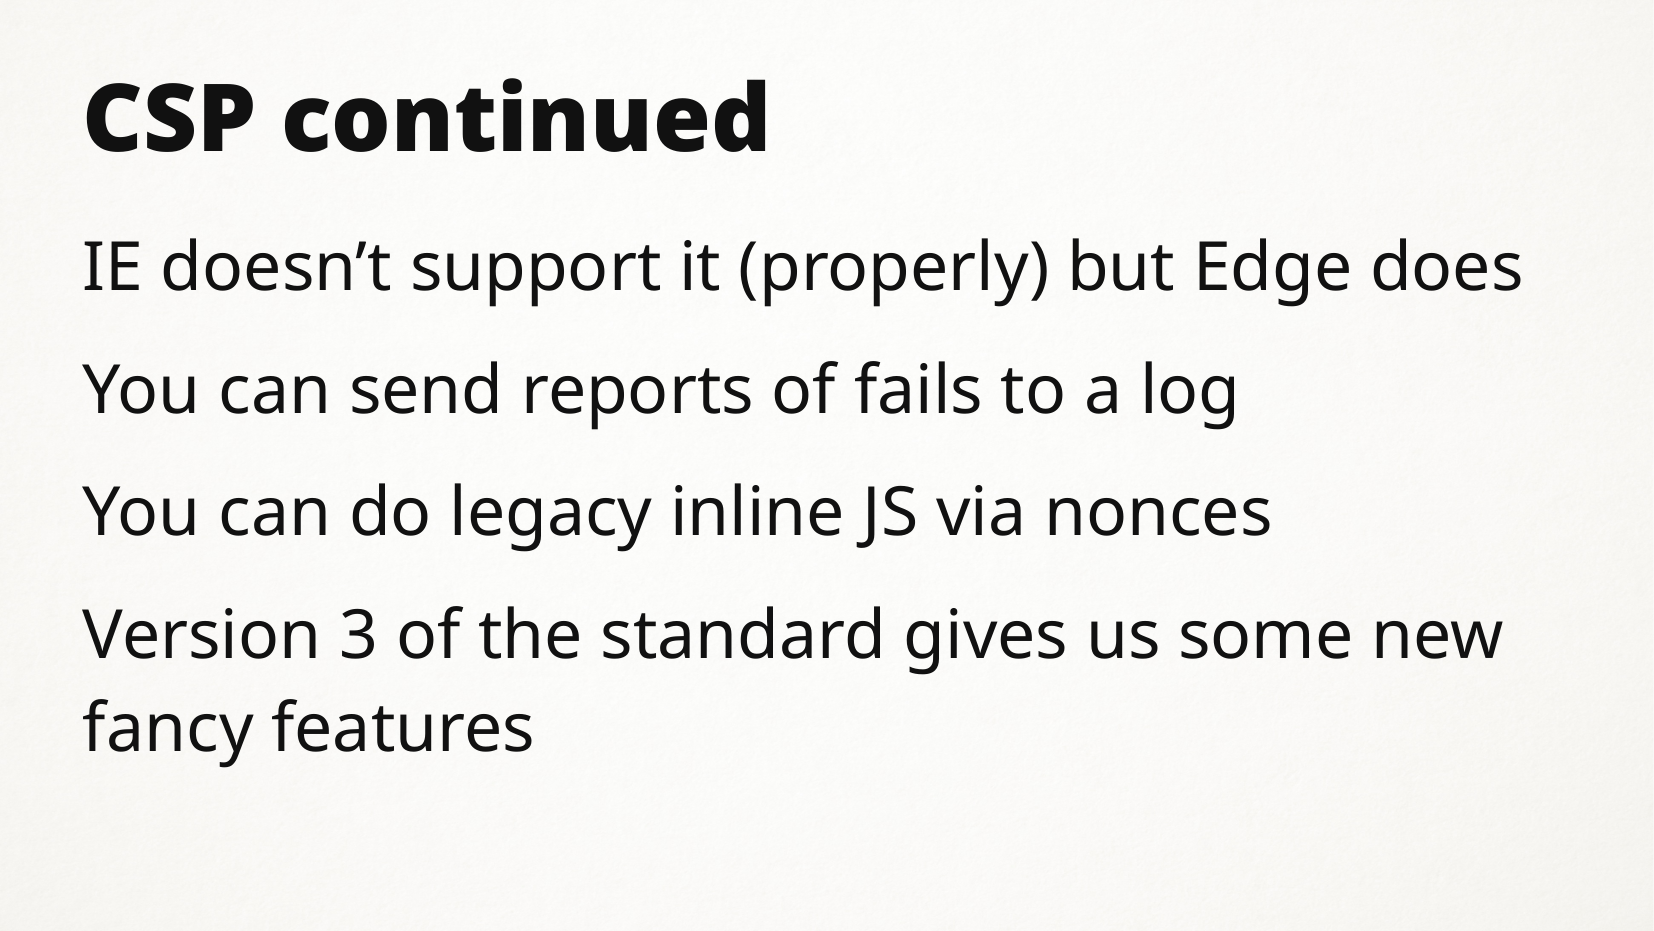

# CSP continued
IE doesn’t support it (properly) but Edge does
You can send reports of fails to a log
You can do legacy inline JS via nonces
Version 3 of the standard gives us some new fancy features